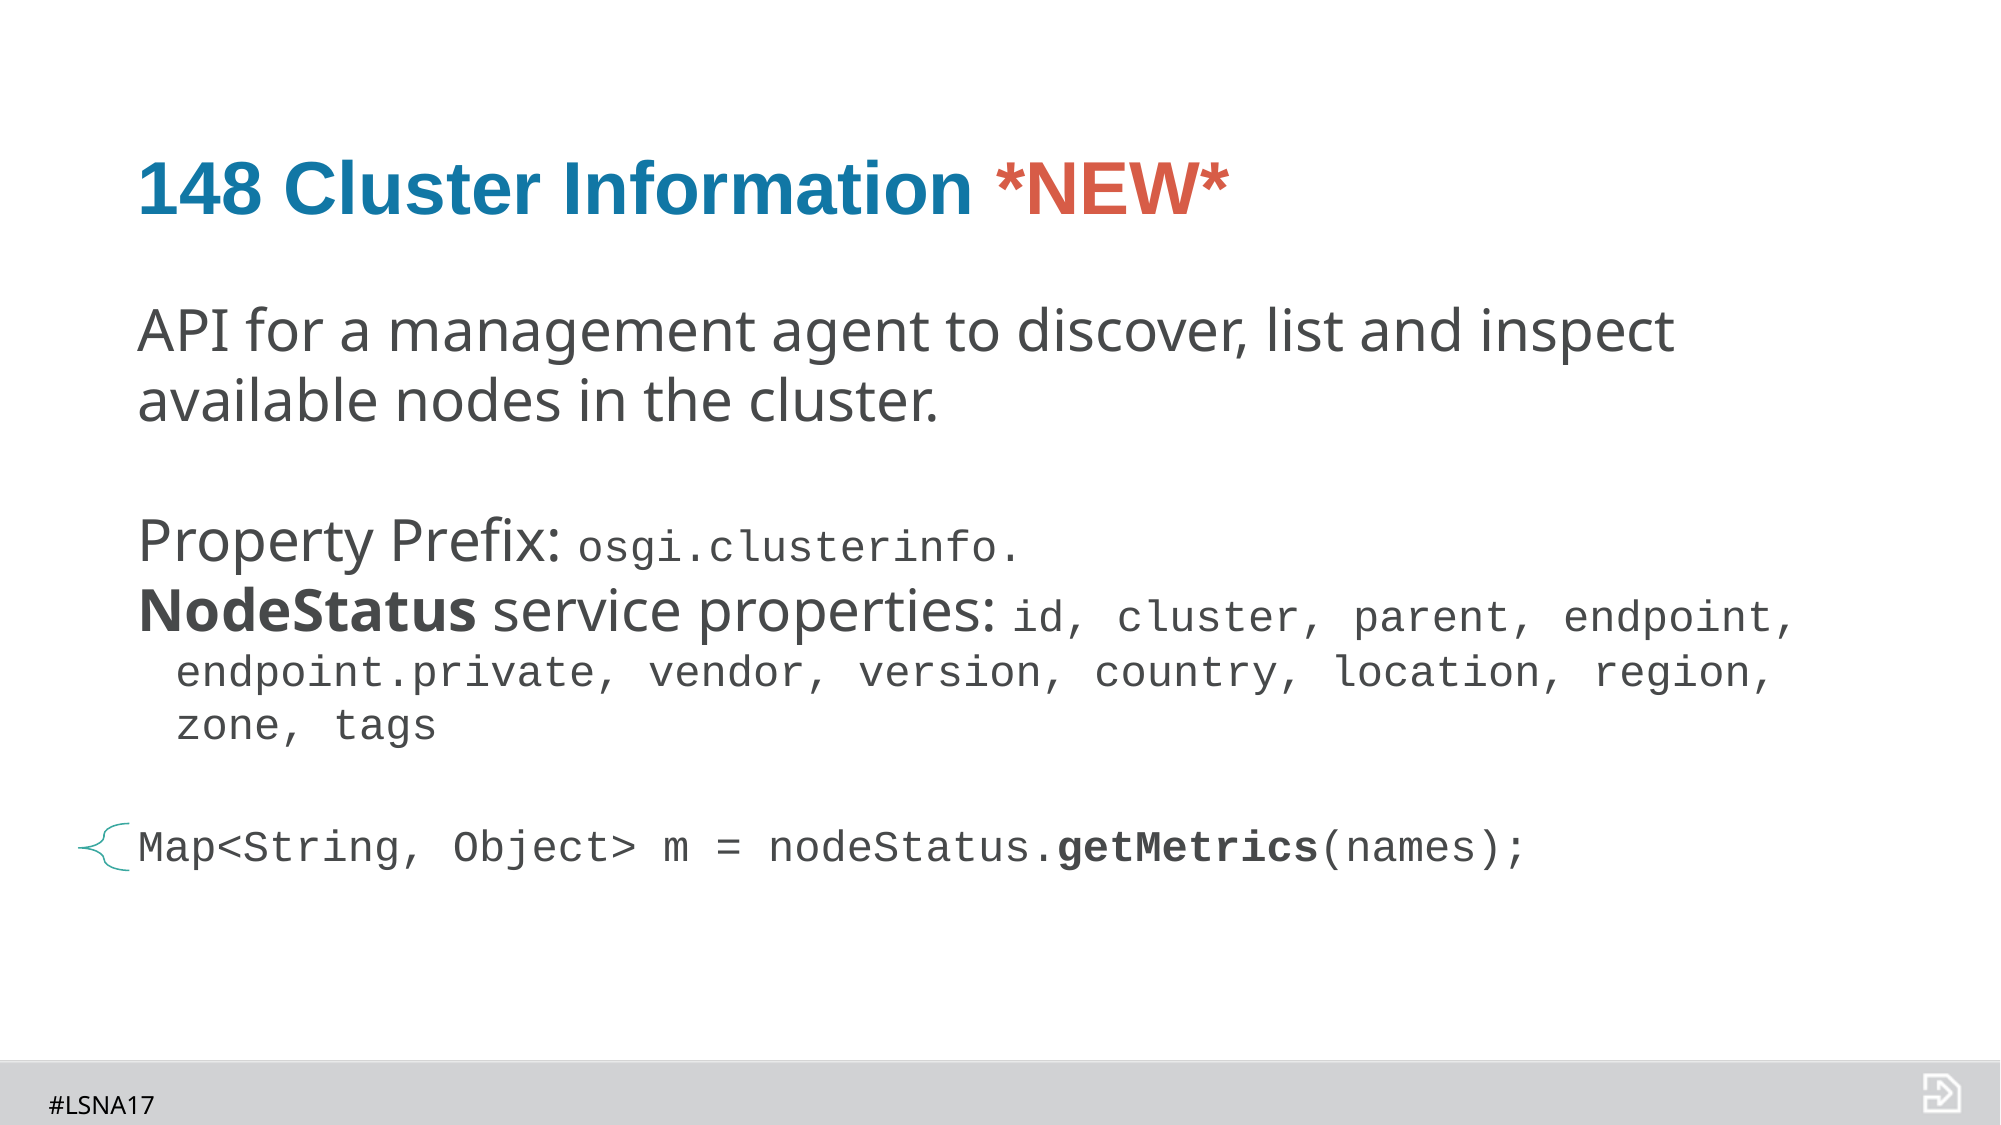

148 Cluster Information *NEW*
# API for a management agent to discover, list and inspect
available nodes in the cluster.
Property Prefix: osgi.clusterinfo.
NodeStatus service properties: id, cluster, parent, endpoint, endpoint.private, vendor, version, country, location, region, zone, tags
Map<String, Object> m = nodeStatus.getMetrics(names);